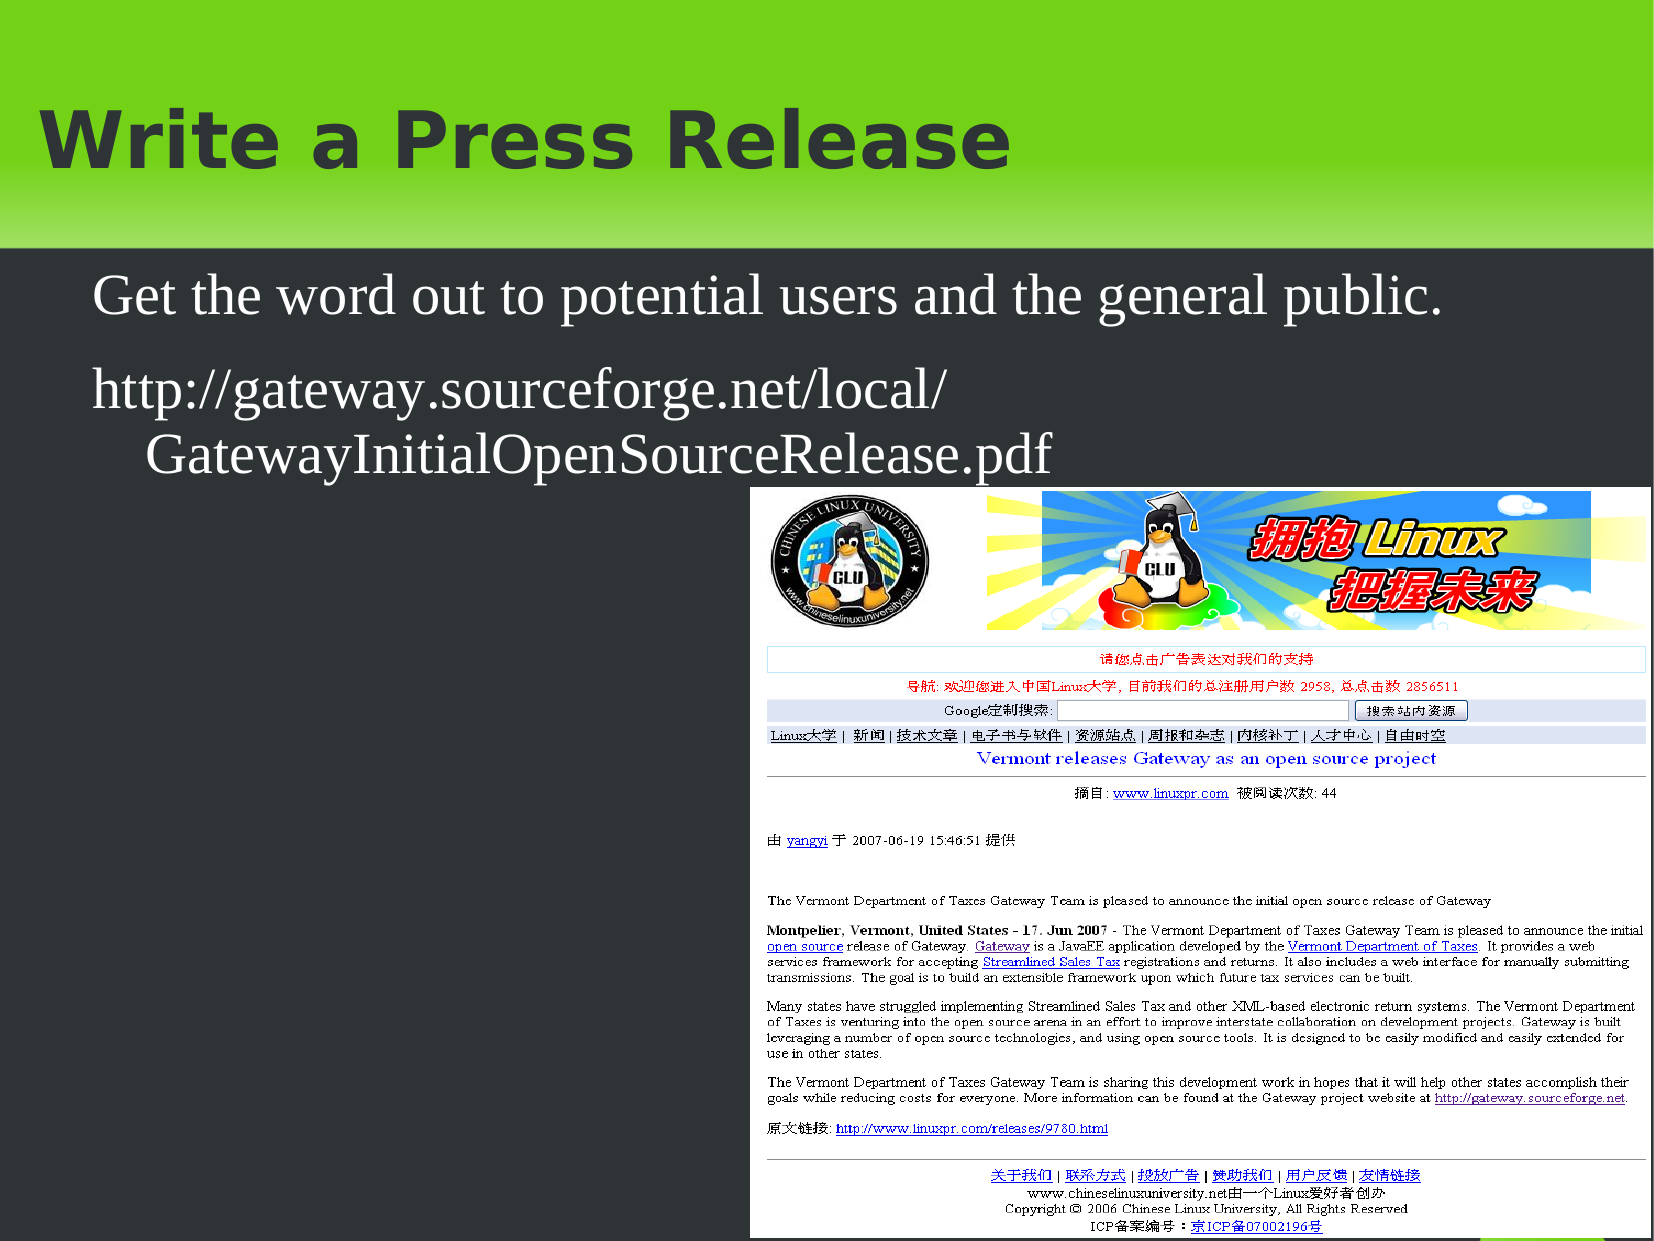

# Write a Press Release
Get the word out to potential users and the general public.
http://gateway.sourceforge.net/local/GatewayInitialOpenSourceRelease.pdf